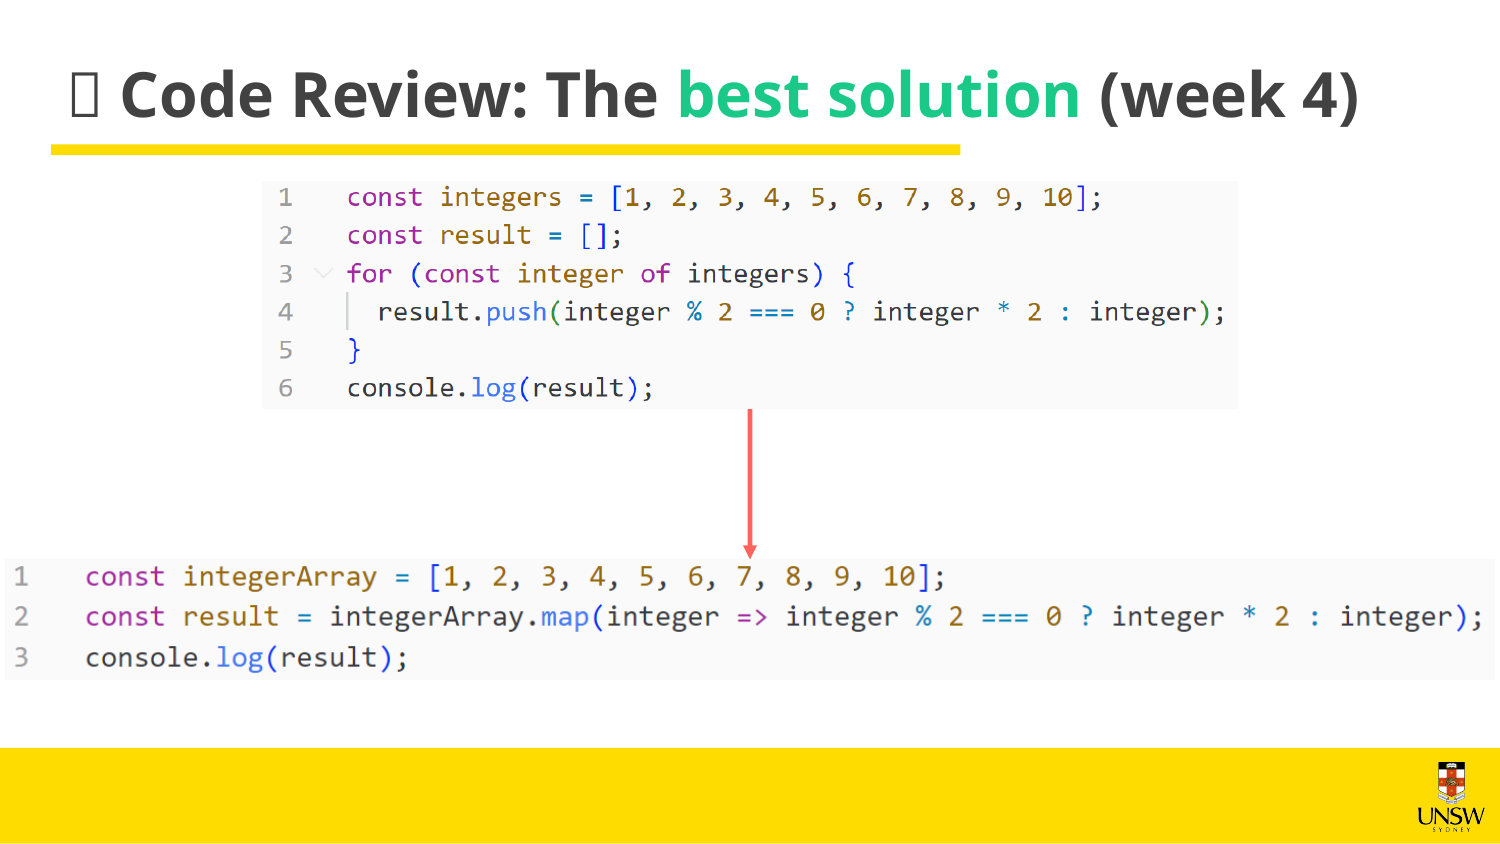

🧠 Code Review: The best solution (week 4)